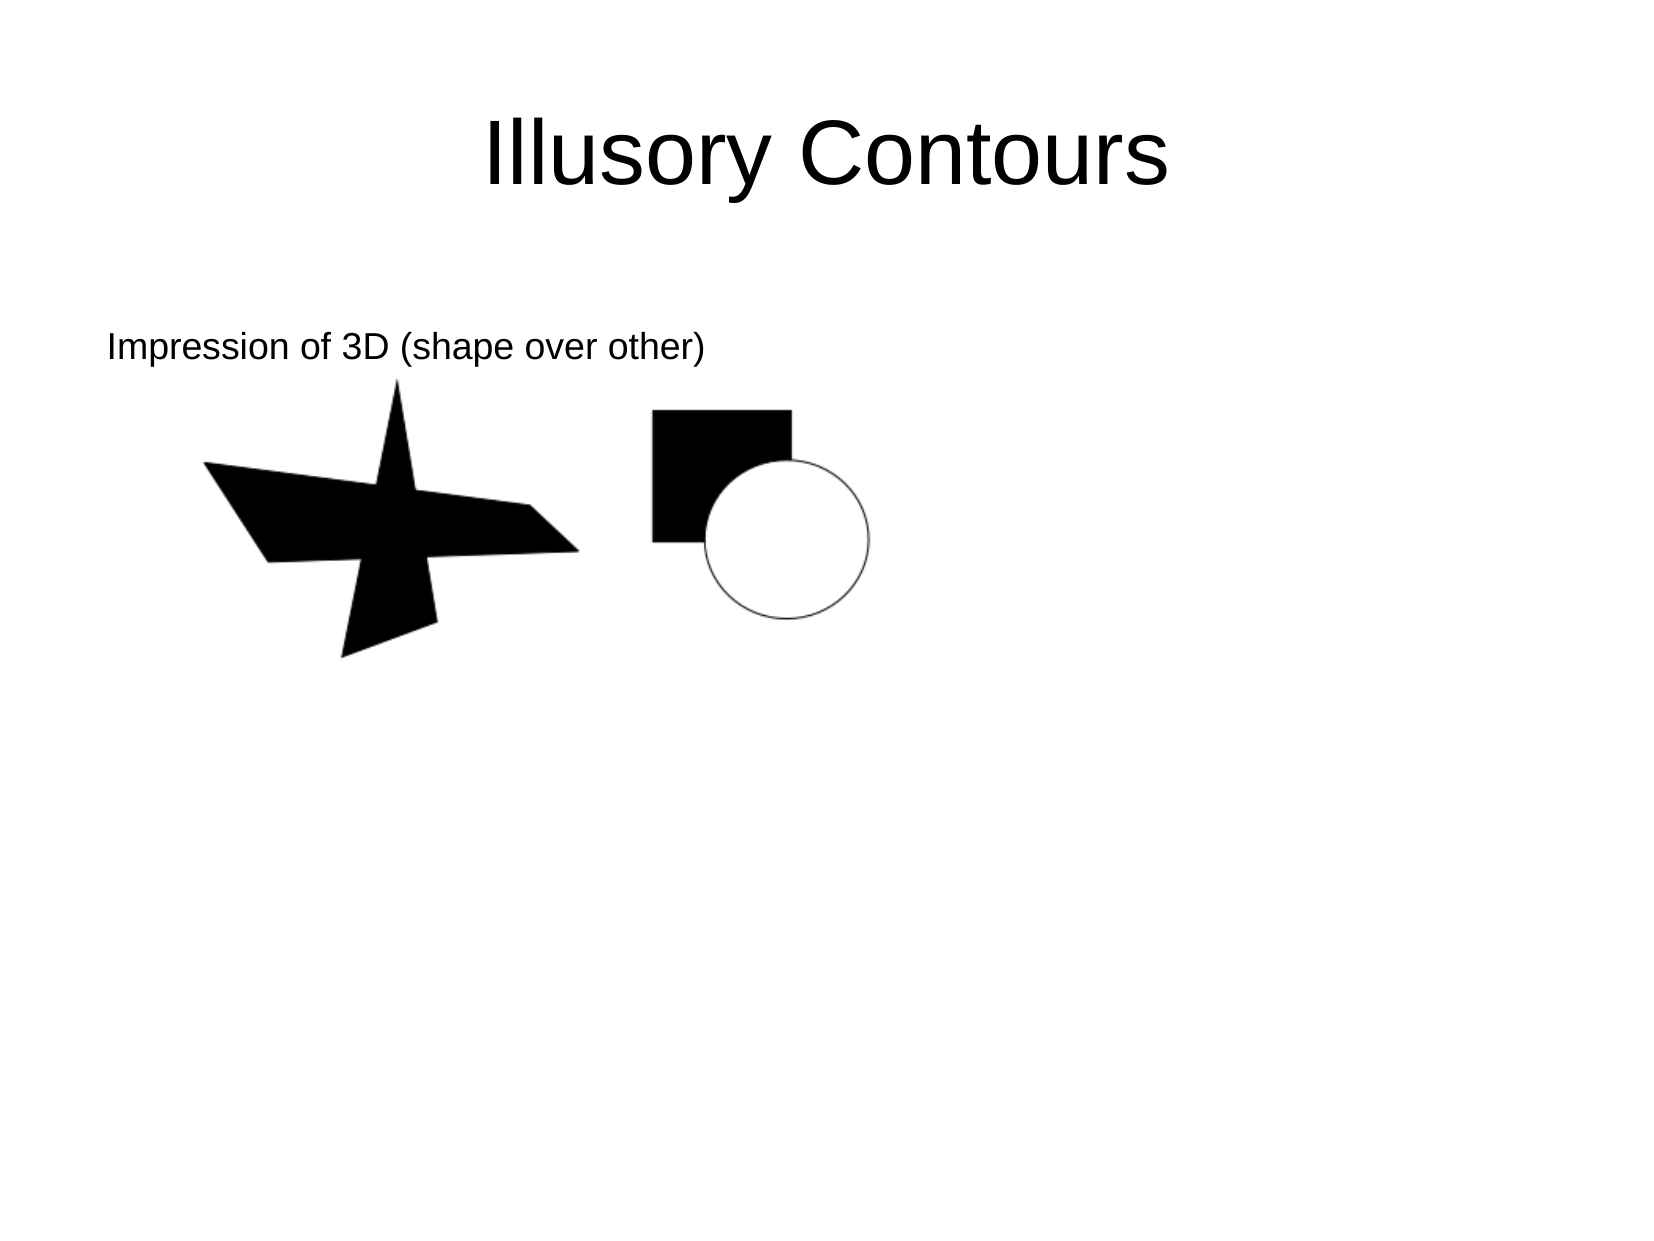

# Illusory Contours
Impression of 3D (shape over other)